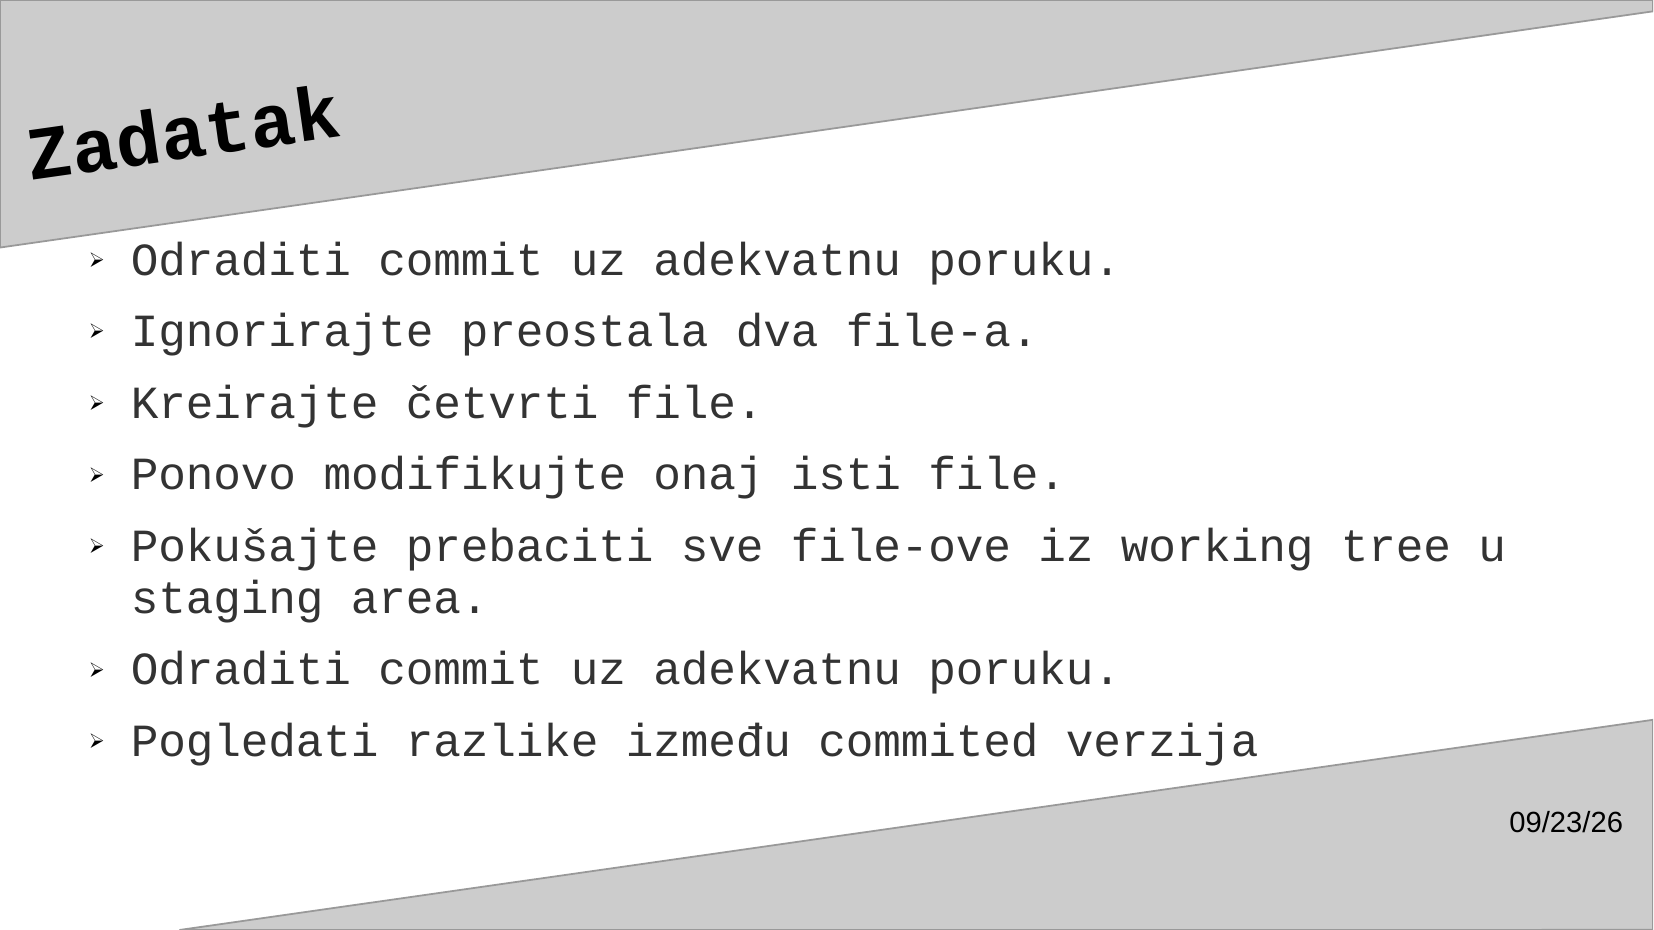

# Zadatak
Odraditi commit uz adekvatnu poruku.
Ignorirajte preostala dva file-a.
Kreirajte četvrti file.
Ponovo modifikujte onaj isti file.
Pokušajte prebaciti sve file-ove iz working tree u staging area.
Odraditi commit uz adekvatnu poruku.
Pogledati razlike između commited verzija
77